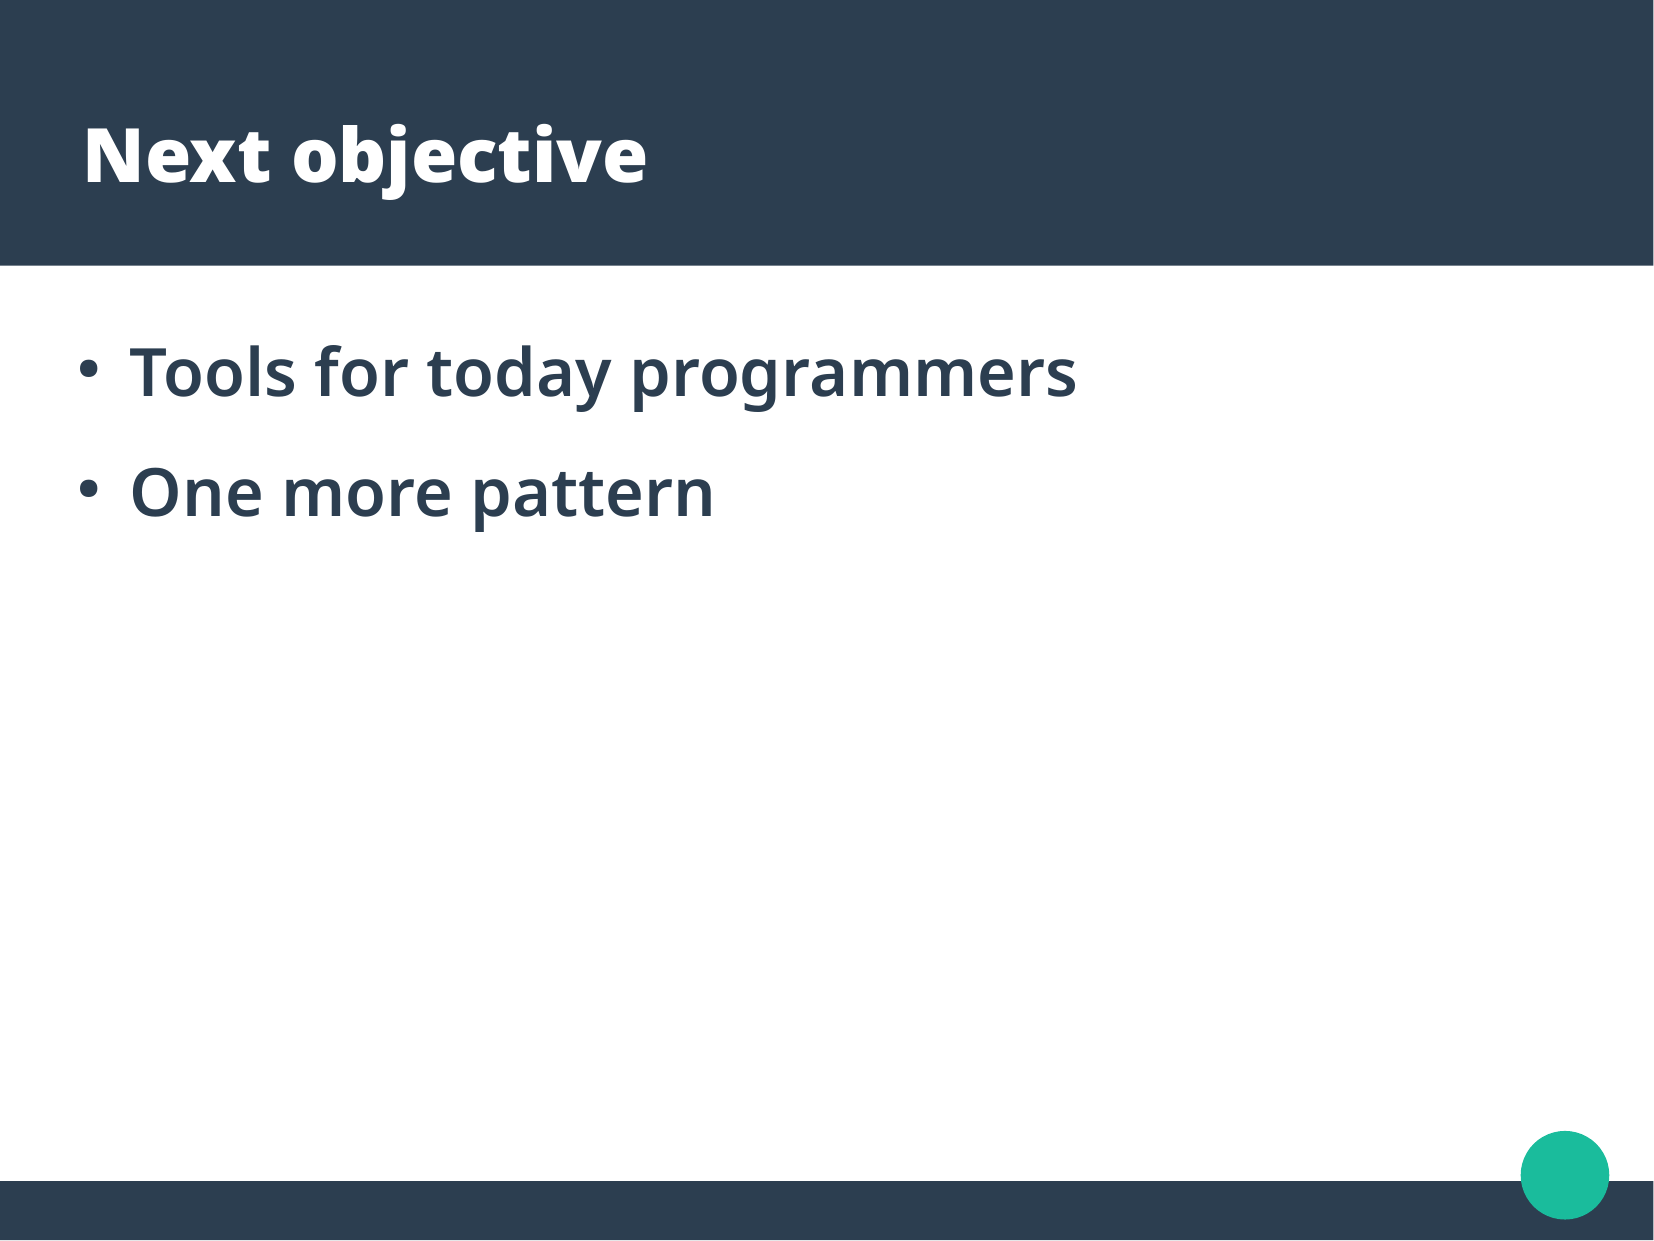

# Next objective
Tools for today programmers
One more pattern